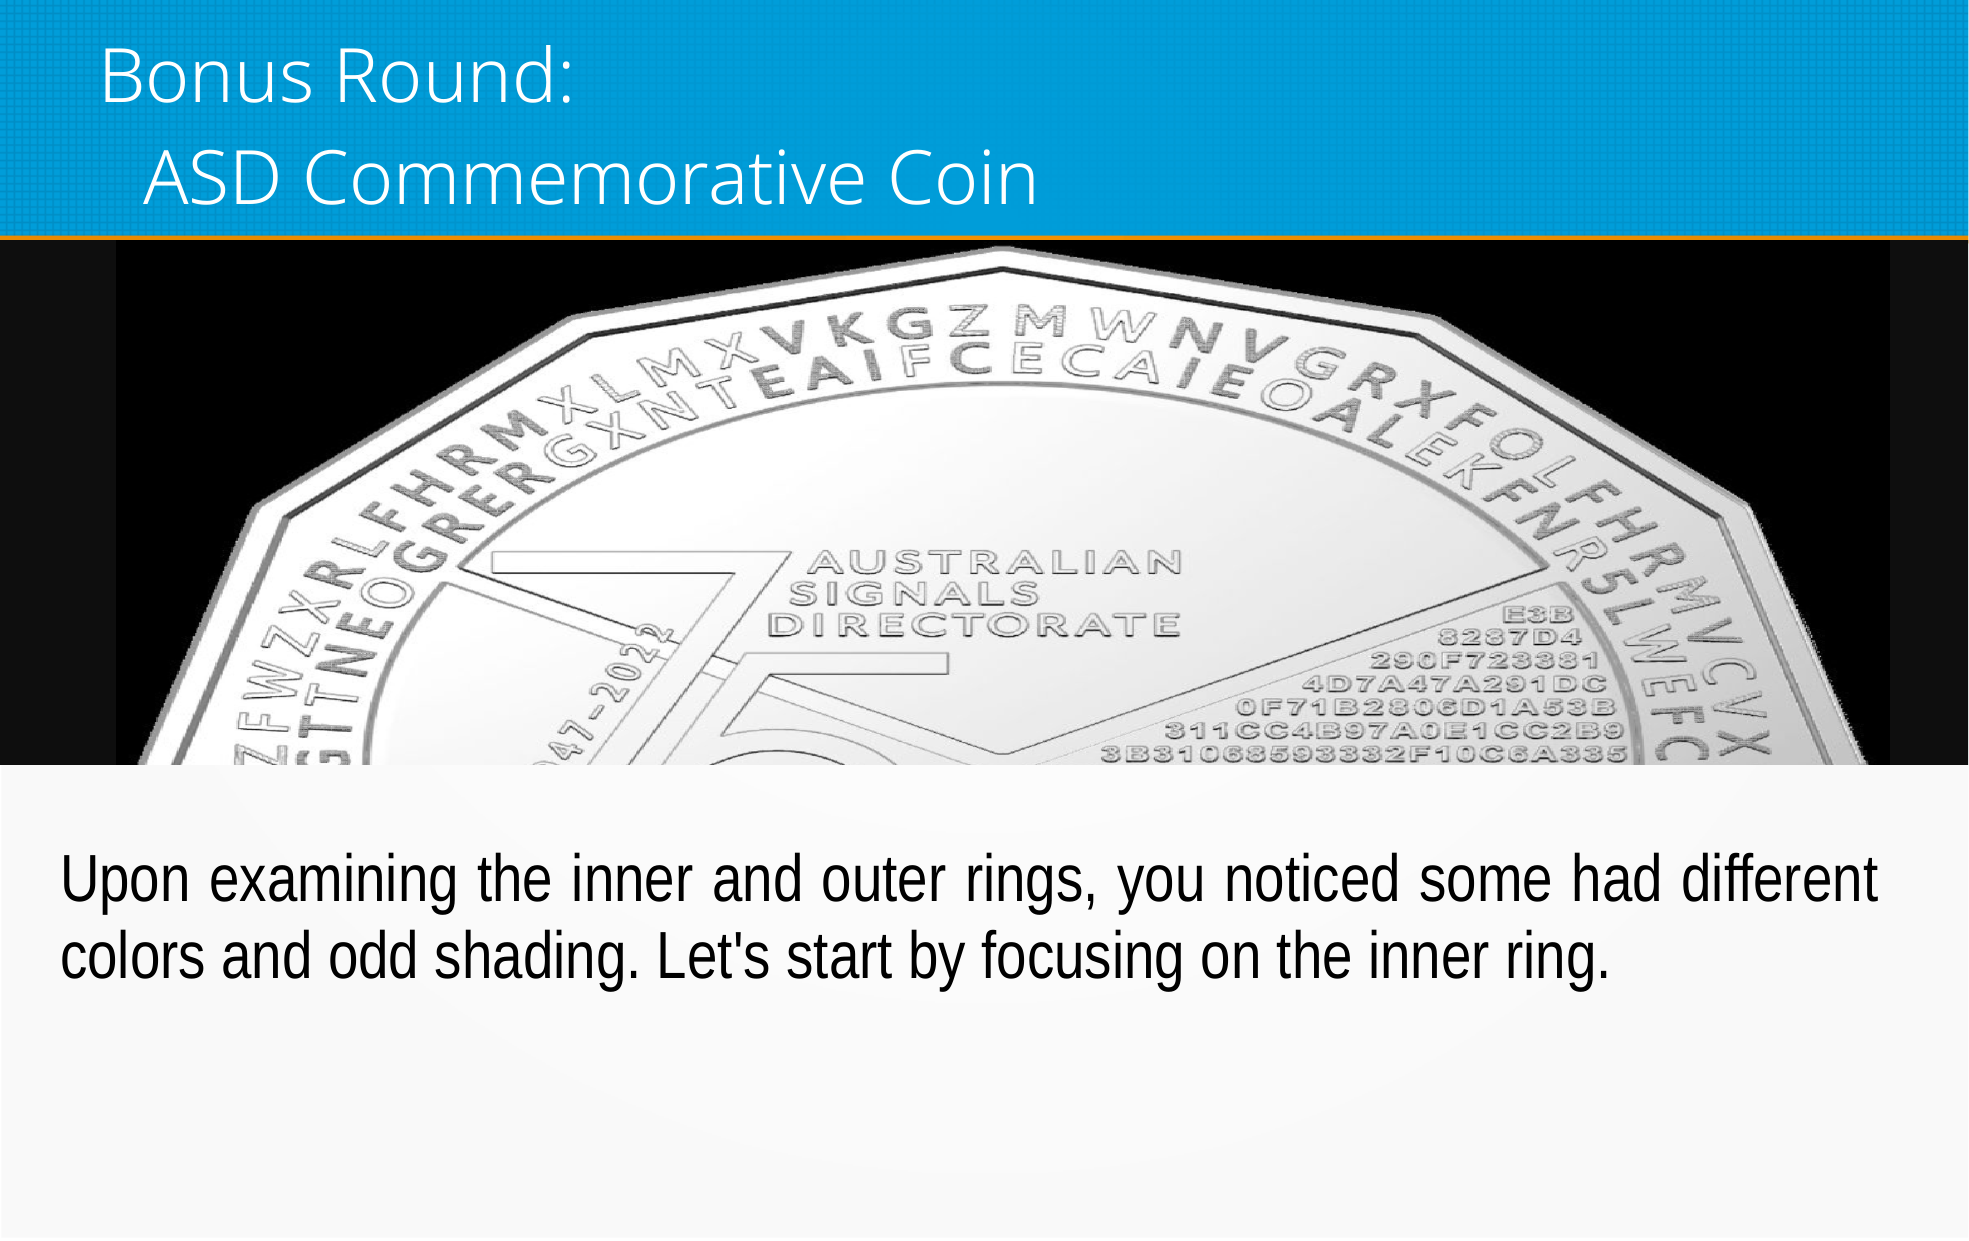

# Bonus Round: ASD Commemorative Coin
Upon examining the inner and outer rings, you noticed some had different colors and odd shading. Let's start by focusing on the inner ring.